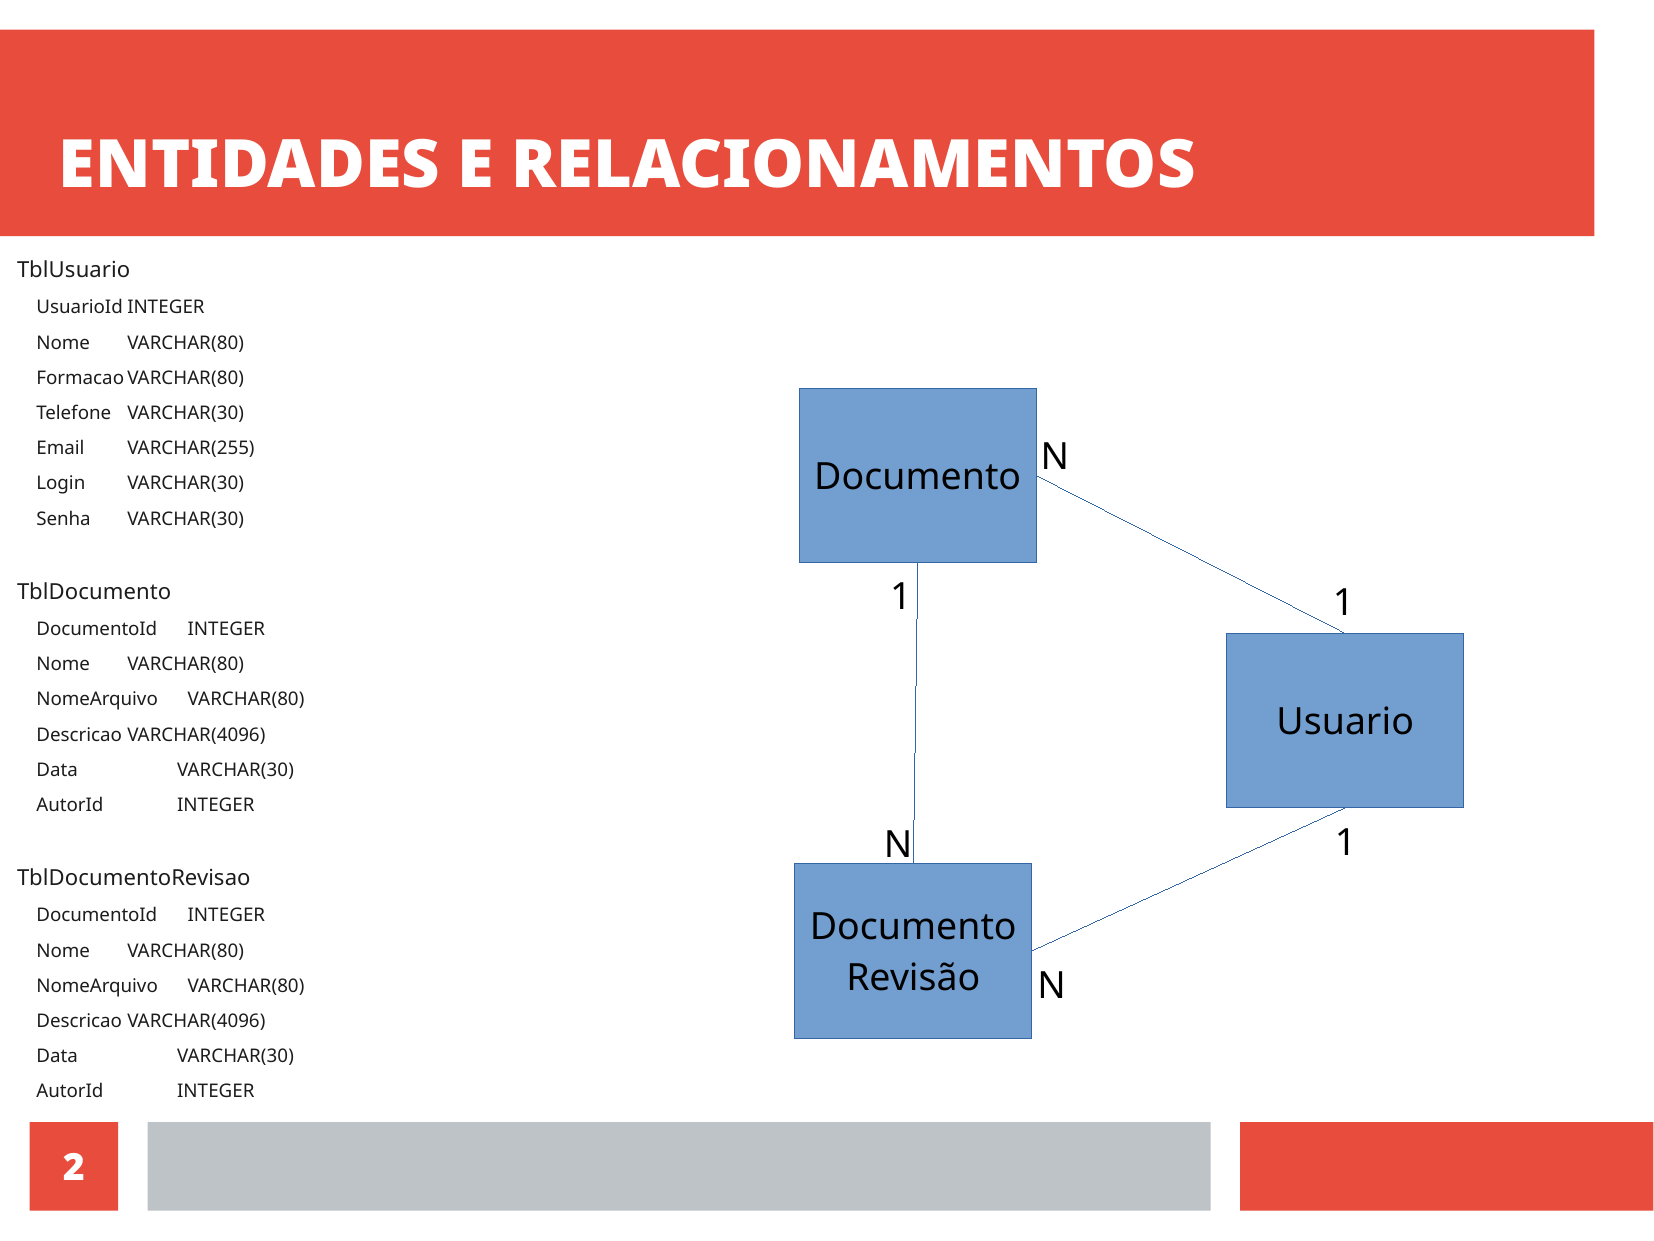

# ENTIDADES E RELACIONAMENTOS
TblUsuario
UsuarioId					INTEGER
Nome						VARCHAR(80)
Formacao				VARCHAR(80)
Telefone					VARCHAR(30)
Email						VARCHAR(255)
Login						VARCHAR(30)
Senha						VARCHAR(30)
TblDocumento
DocumentoId			INTEGER
Nome						VARCHAR(80)
NomeArquivo			VARCHAR(80)
Descricao				VARCHAR(4096)
Data				 VARCHAR(30)
AutorId			 INTEGER
TblDocumentoRevisao
DocumentoId			INTEGER
Nome						VARCHAR(80)
NomeArquivo			VARCHAR(80)
Descricao				VARCHAR(4096)
Data				 VARCHAR(30)
AutorId			 INTEGER
Documento
N
1
1
Usuario
1
N
Documento
Revisão
N
2